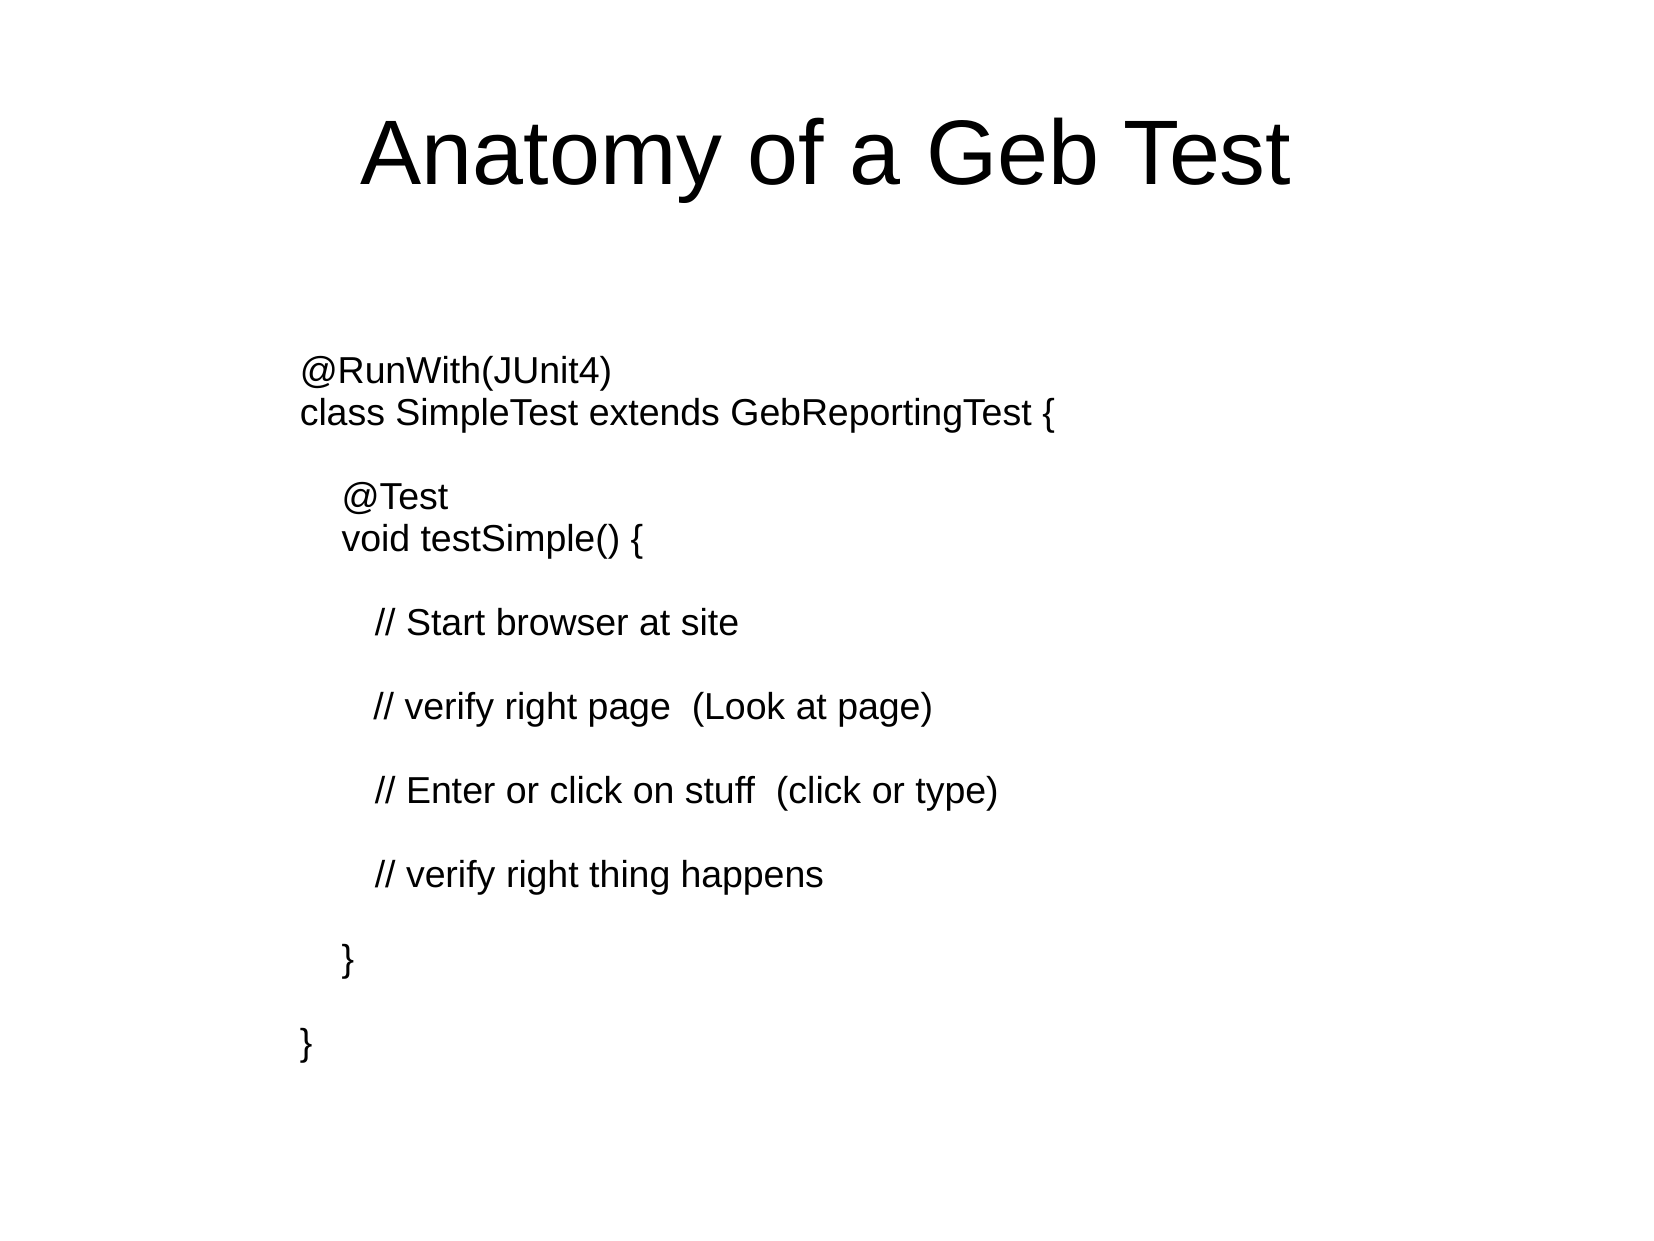

# Anatomy of a Geb Test
@RunWith(JUnit4)
class SimpleTest extends GebReportingTest {
 @Test
 void testSimple() {
	// Start browser at site
 // verify right page (Look at page)
	// Enter or click on stuff (click or type)
	// verify right thing happens
 }
}